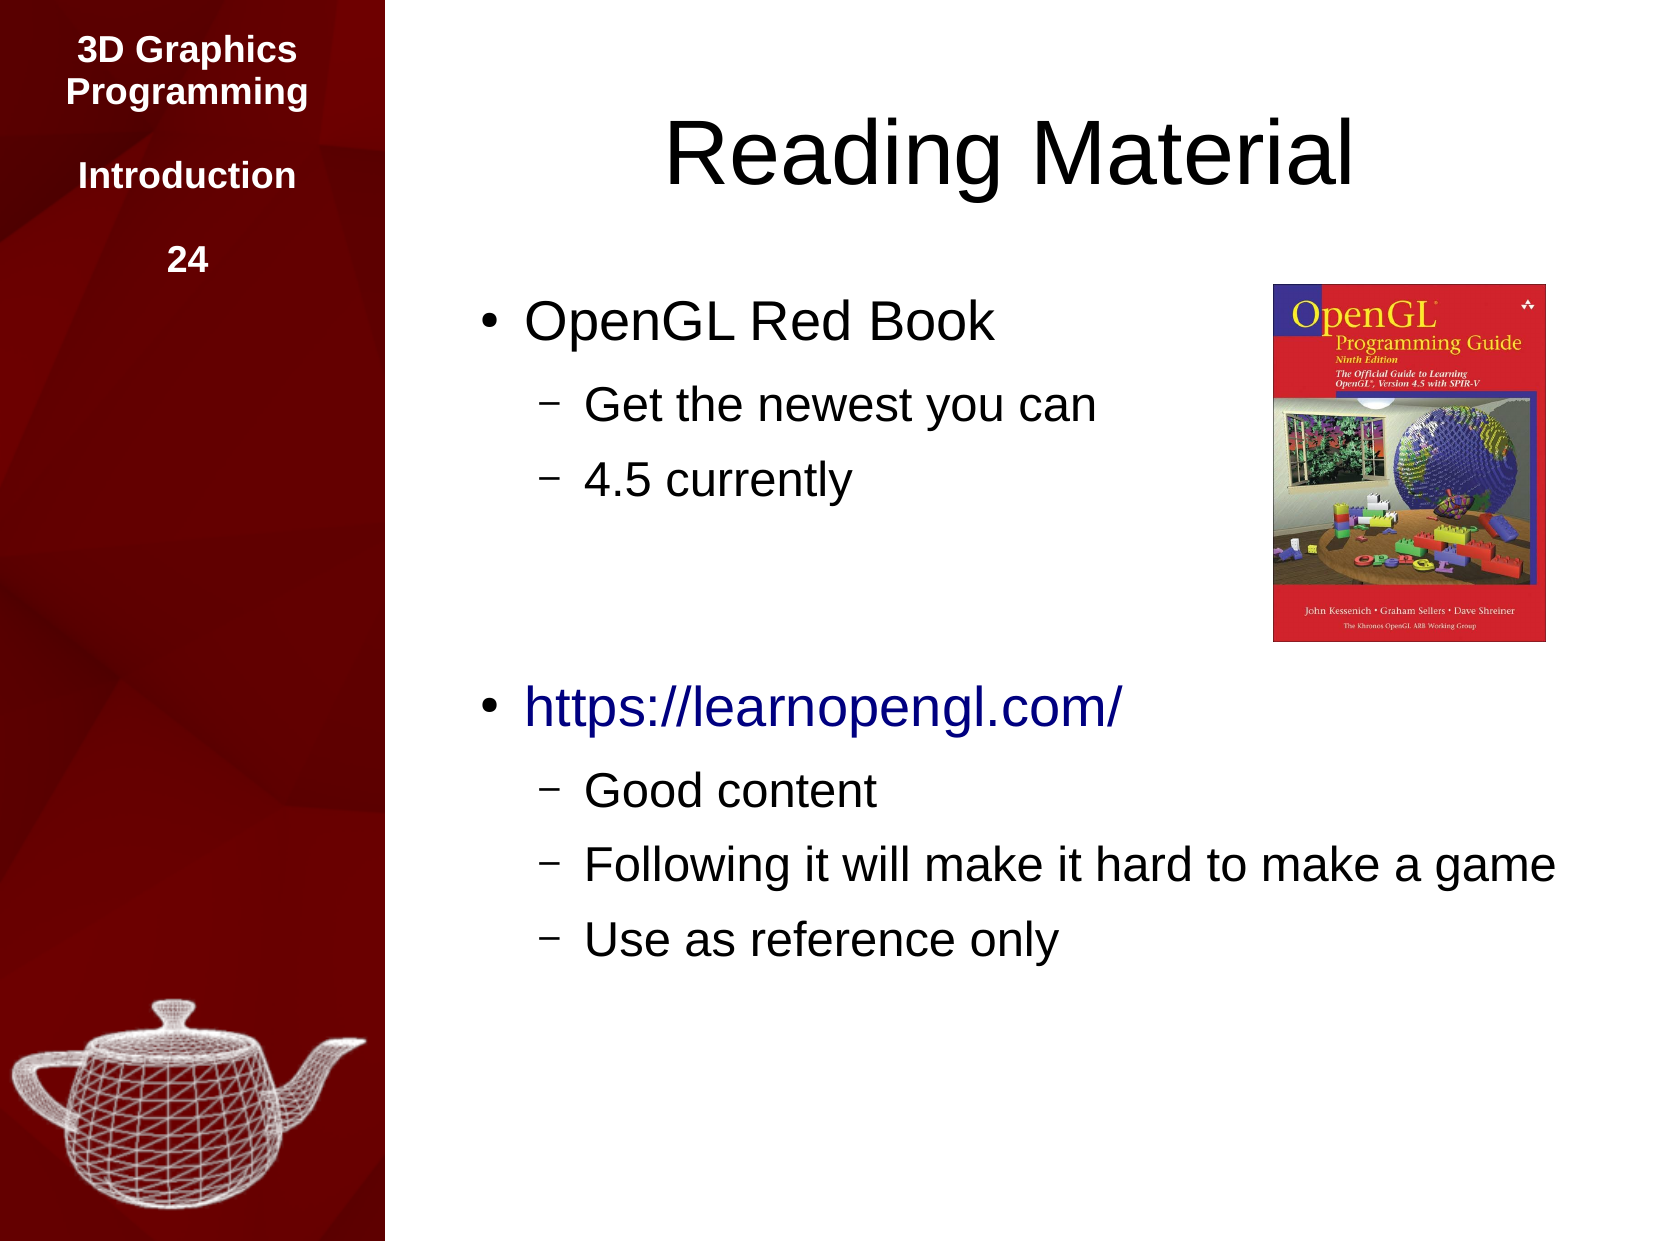

# Reading Material
OpenGL Red Book
Get the newest you can
4.5 currently
https://learnopengl.com/
Good content
Following it will make it hard to make a game
Use as reference only